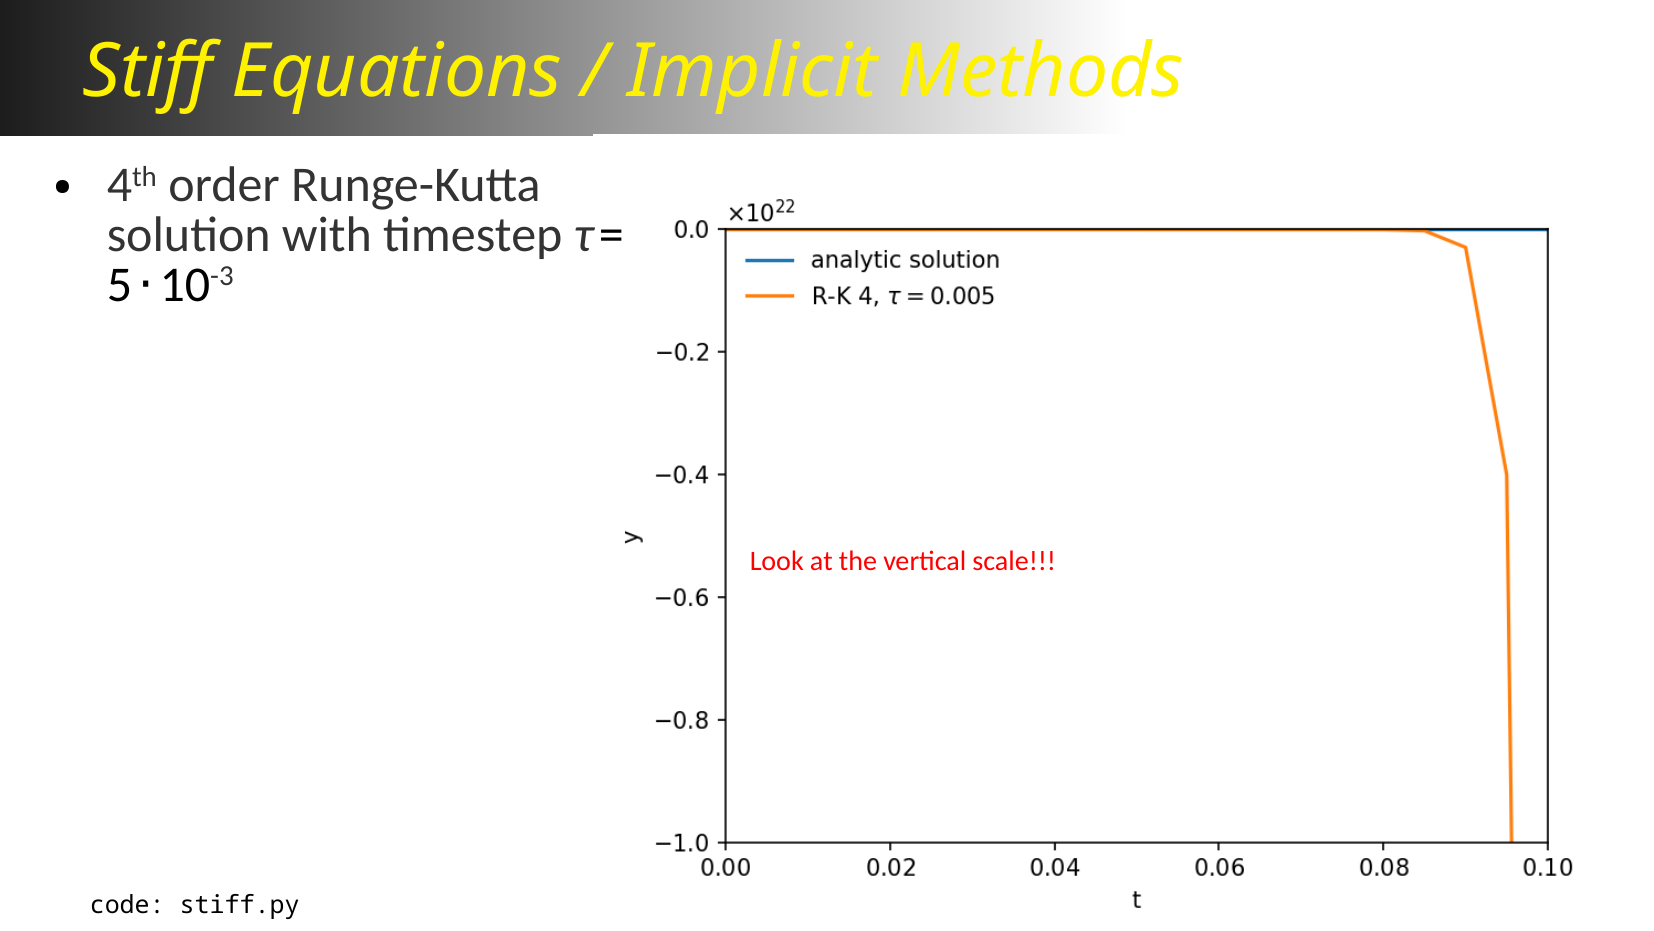

# Stiff Equations / Implicit Methods
4th order Runge-Kutta solution with timestep τ = 5 ⋅ 10-3
Look at the vertical scale!!!
code: stiff.py